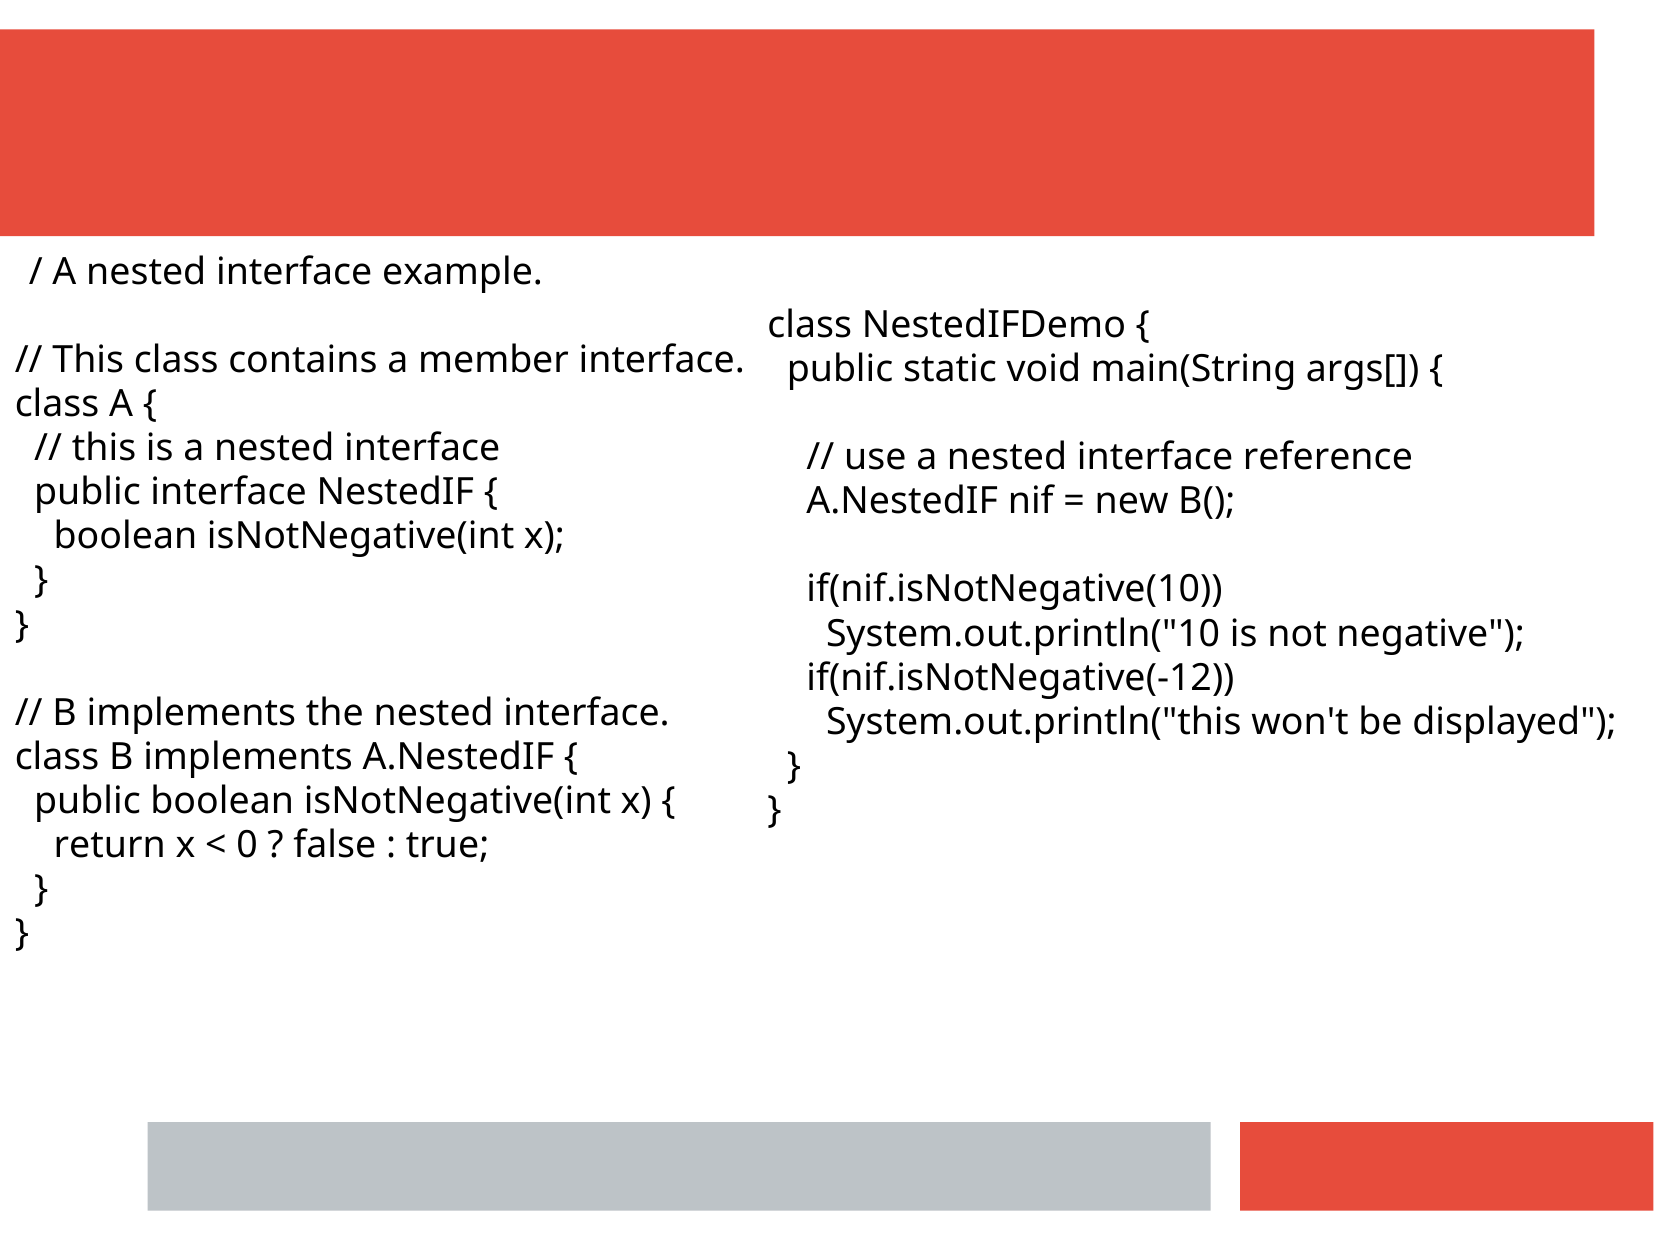

// A nested interface example.
// This class contains a member interface.
class A {
 // this is a nested interface
 public interface NestedIF {
 boolean isNotNegative(int x);
 }
}
// B implements the nested interface.
class B implements A.NestedIF {
 public boolean isNotNegative(int x) {
 return x < 0 ? false : true;
 }
}
class NestedIFDemo {
 public static void main(String args[]) {
 // use a nested interface reference
 A.NestedIF nif = new B();
 if(nif.isNotNegative(10))
 System.out.println("10 is not negative");
 if(nif.isNotNegative(-12))
 System.out.println("this won't be displayed");
 }
}